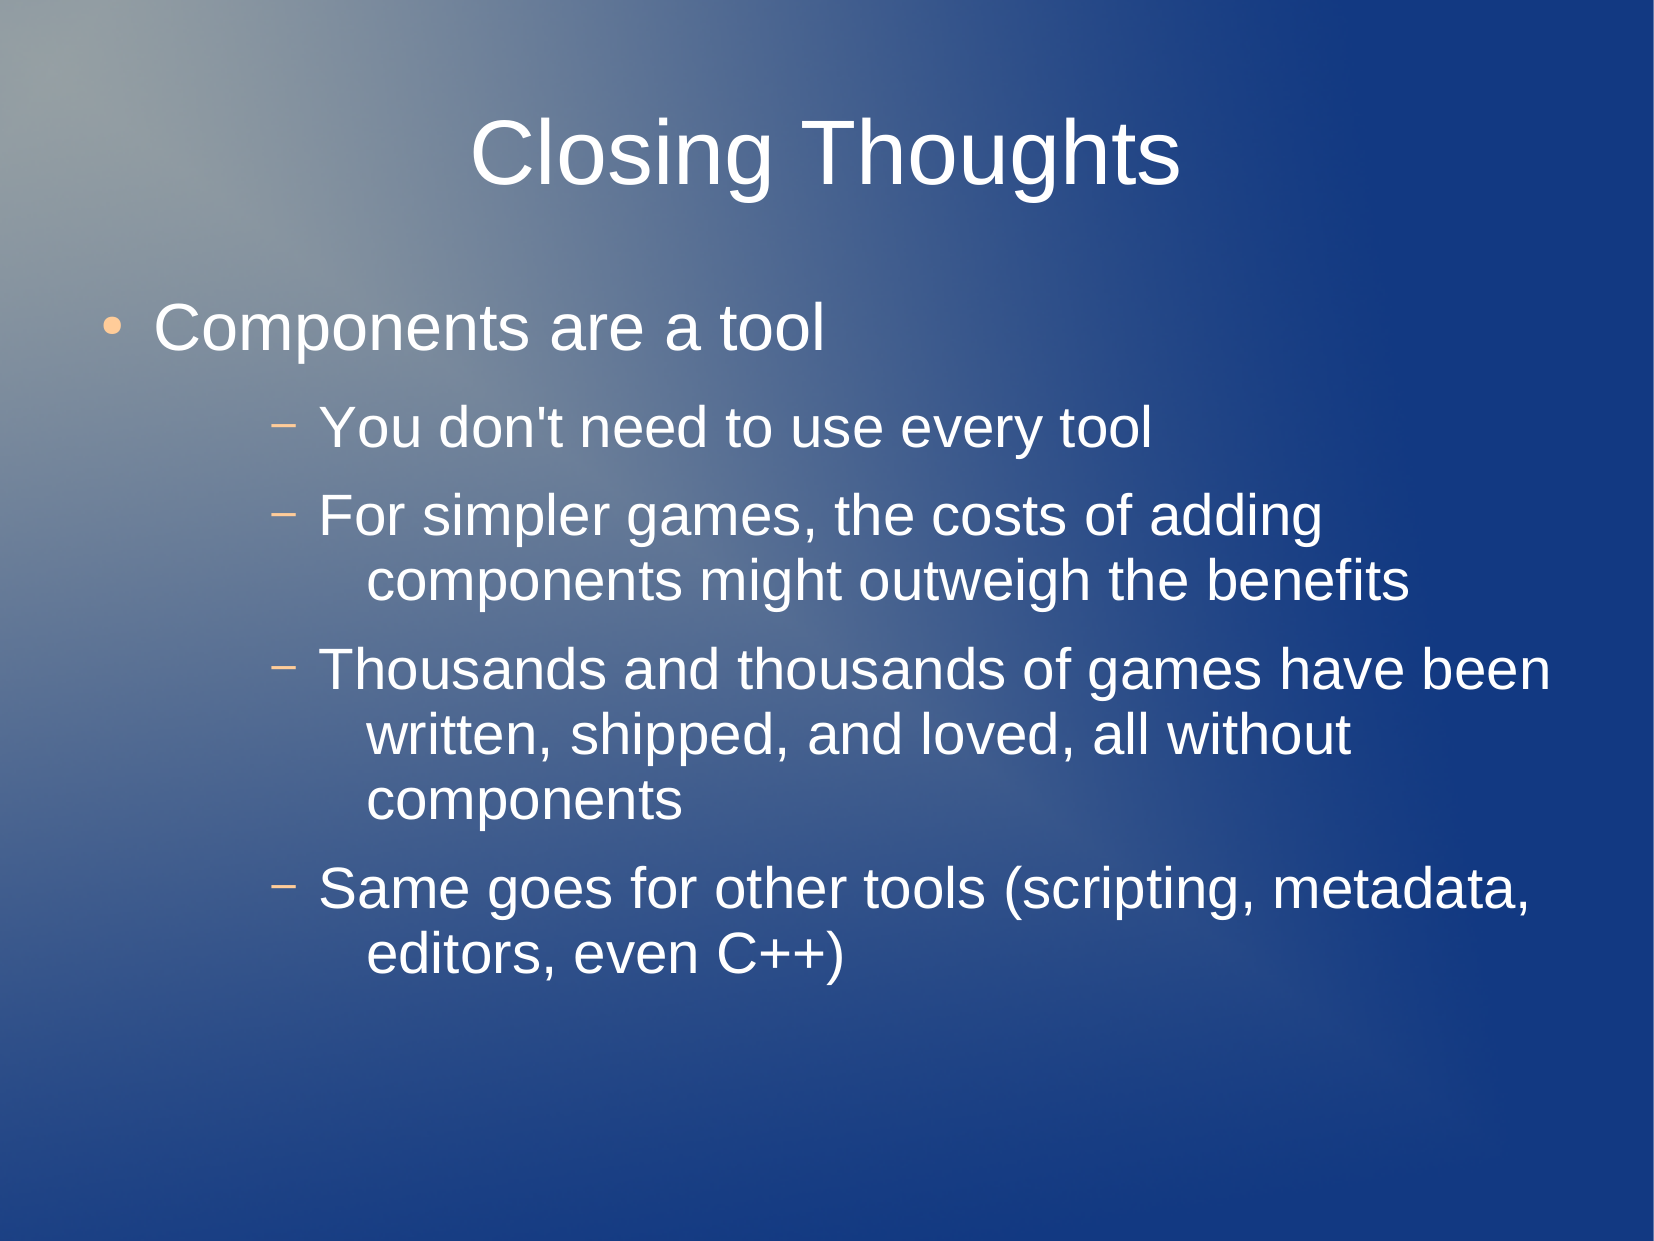

# Closing Thoughts
Components are a tool
You don't need to use every tool
For simpler games, the costs of adding components might outweigh the benefits
Thousands and thousands of games have been written, shipped, and loved, all without components
Same goes for other tools (scripting, metadata, editors, even C++)